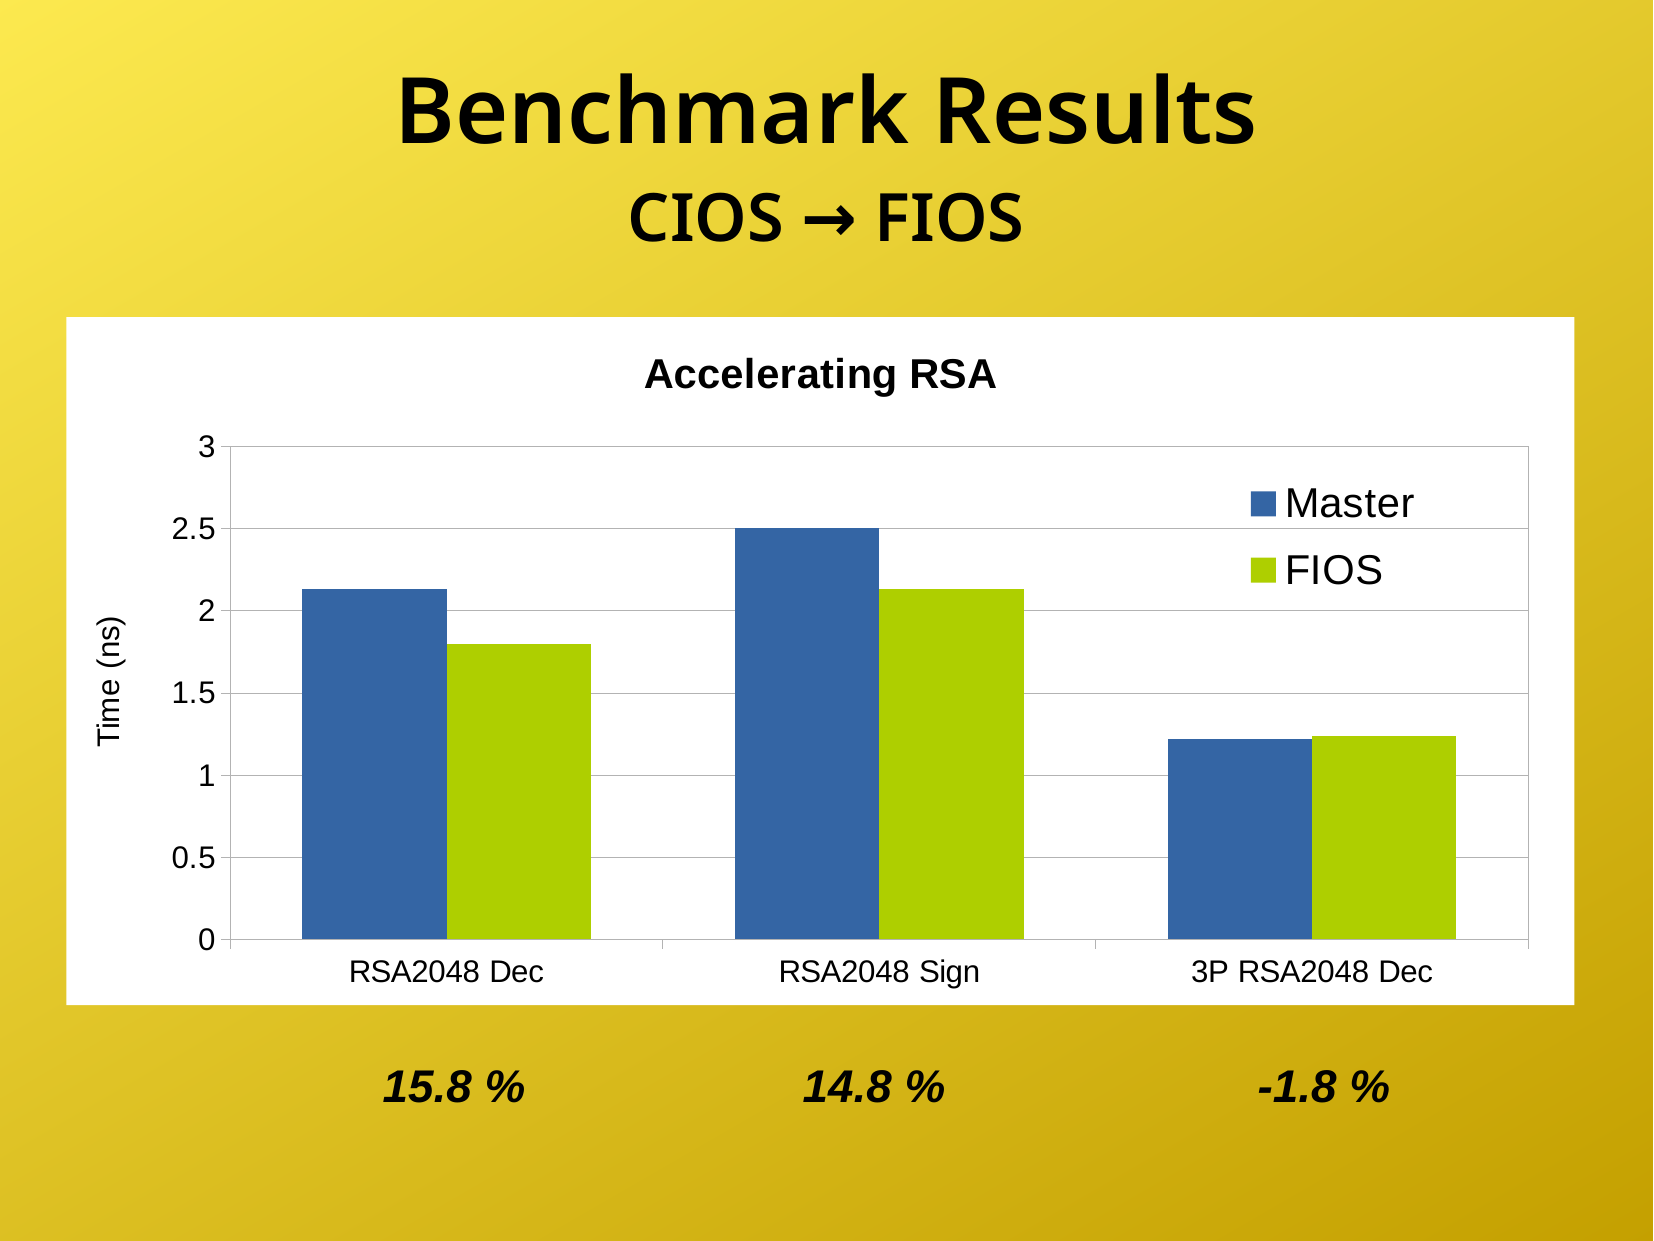

# Benchmark Results CIOS → FIOS
### Chart: Accelerating RSA
| Category | Master | FIOS |
|---|---|---|
| RSA2048 Dec | 2.135289 | 1.797819 |
| RSA2048 Sign | 2.507508 | 2.134289 |
| 3P RSA2048 Dec | 1.221159 | 1.235489 |15.8 %
14.8 %
-1.8 %